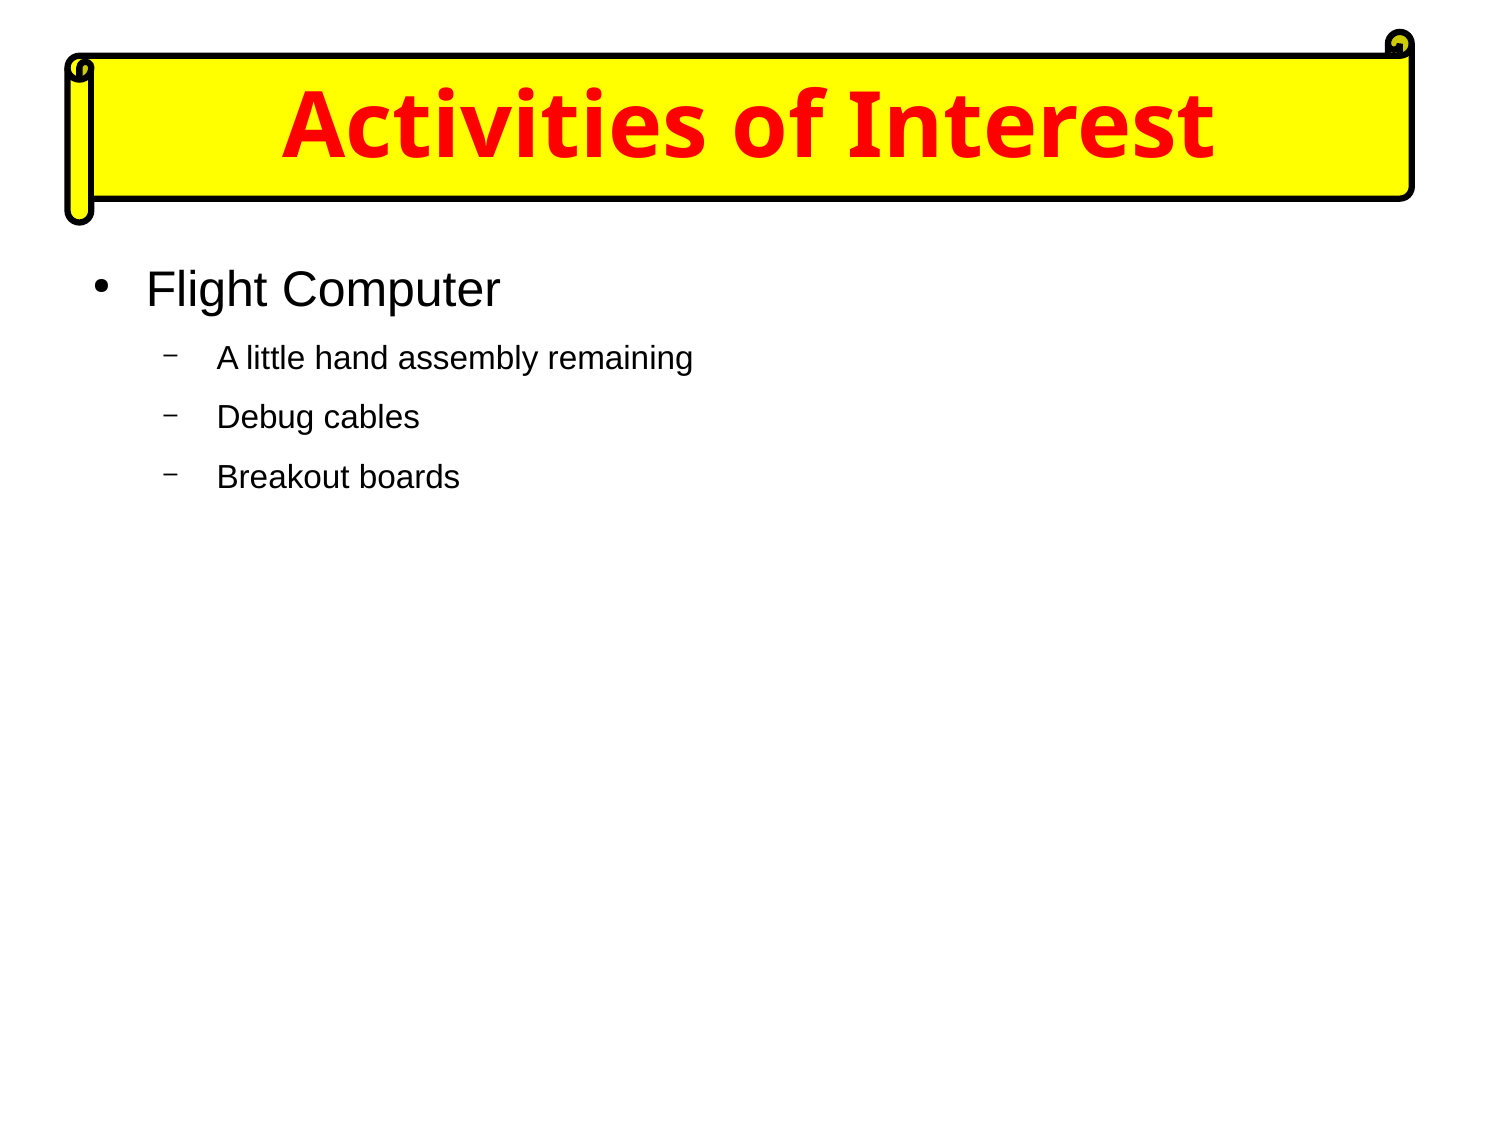

Activities of Interest
# Flight Computer
A little hand assembly remaining
Debug cables
Breakout boards